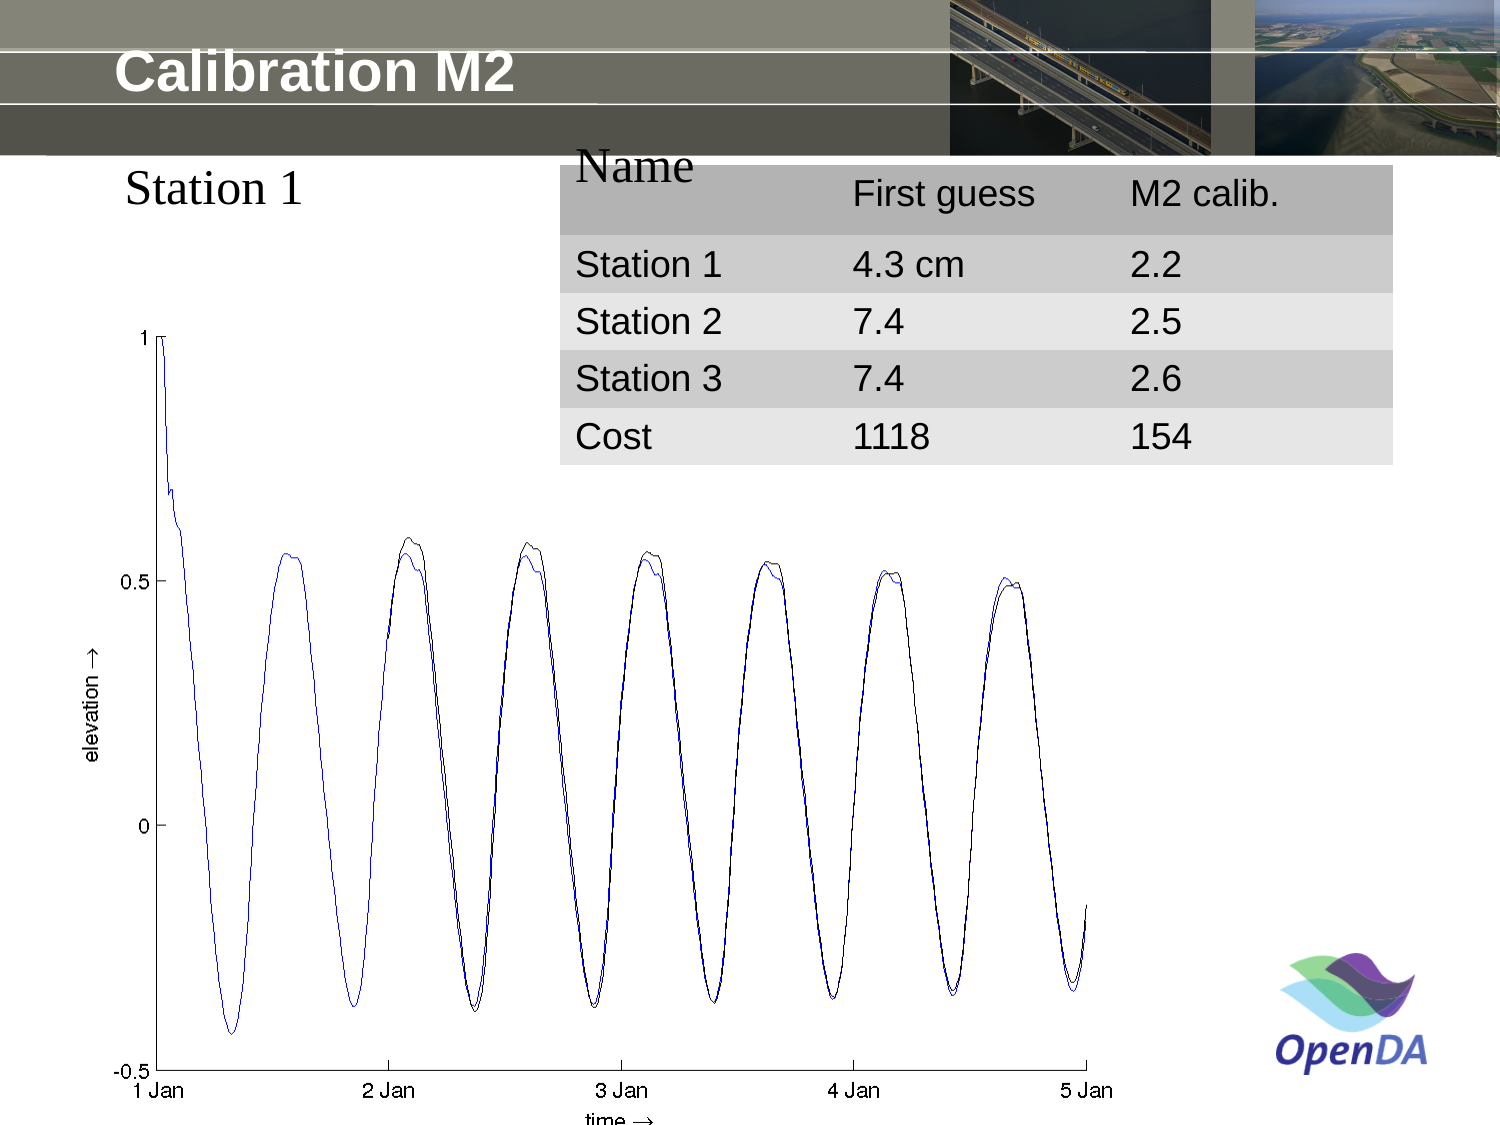

# Calibration M2
| Name | First guess | M2 calib. |
| --- | --- | --- |
| Station 1 | 4.3 cm | 2.2 |
| Station 2 | 7.4 | 2.5 |
| Station 3 | 7.4 | 2.6 |
| Cost | 1118 | 154 |
Station 1